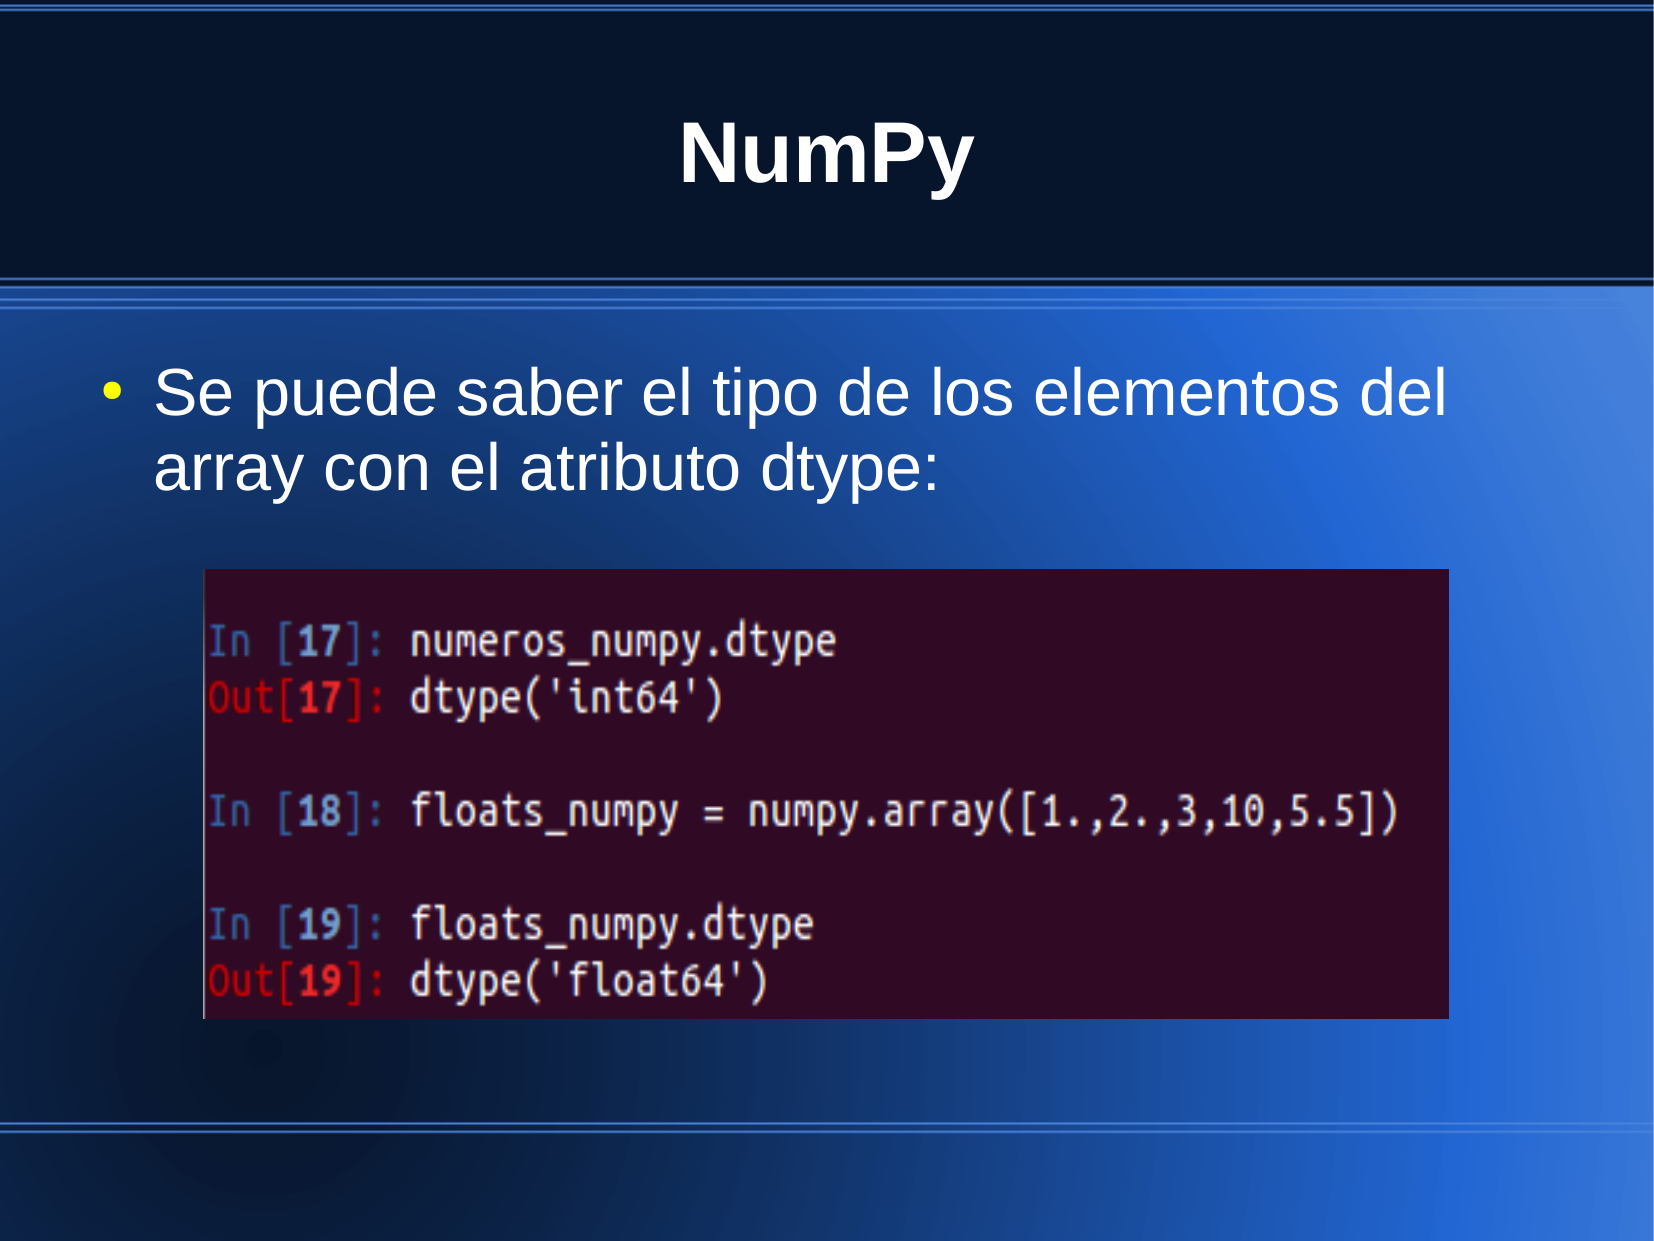

# NumPy
Se puede saber el tipo de los elementos del array con el atributo dtype: